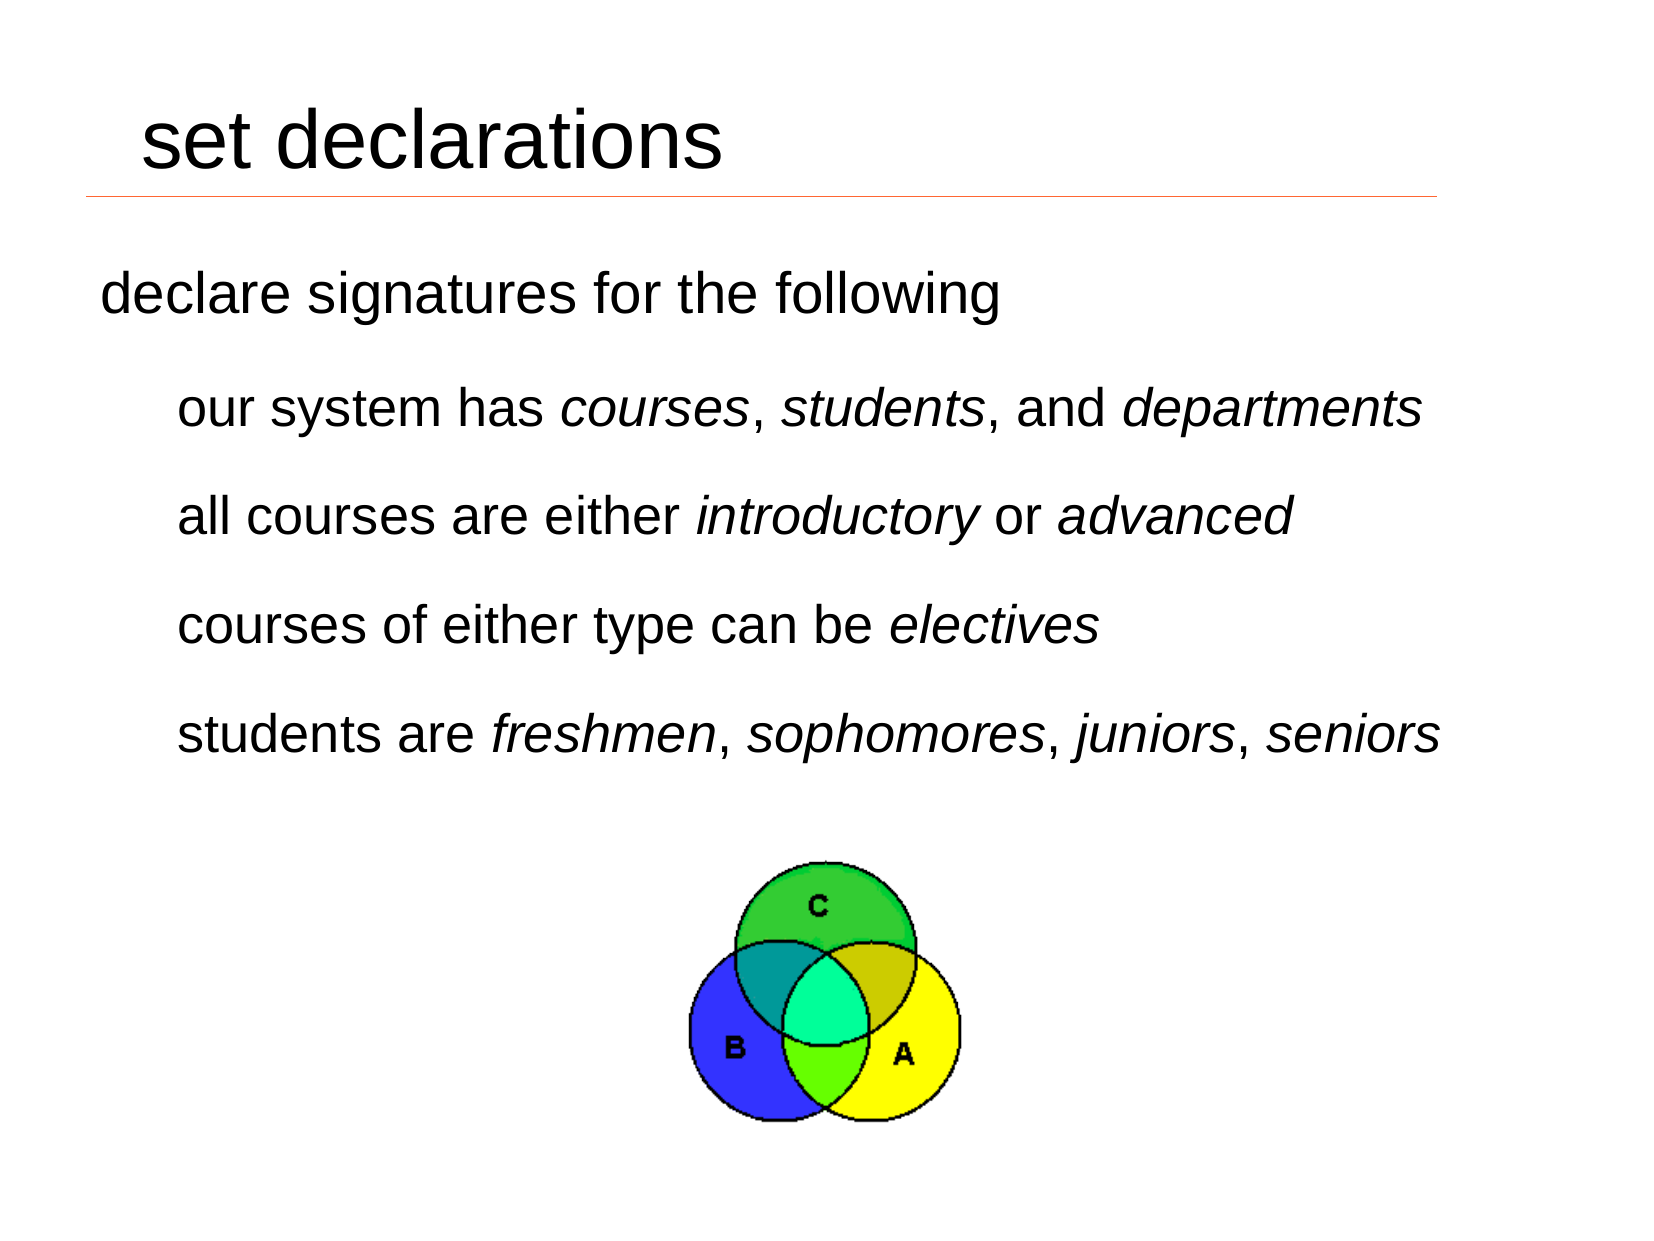

# set declarations
declare signatures for the following
our system has courses, students, and departments
all courses are either introductory or advanced
courses of either type can be electives
students are freshmen, sophomores, juniors, seniors